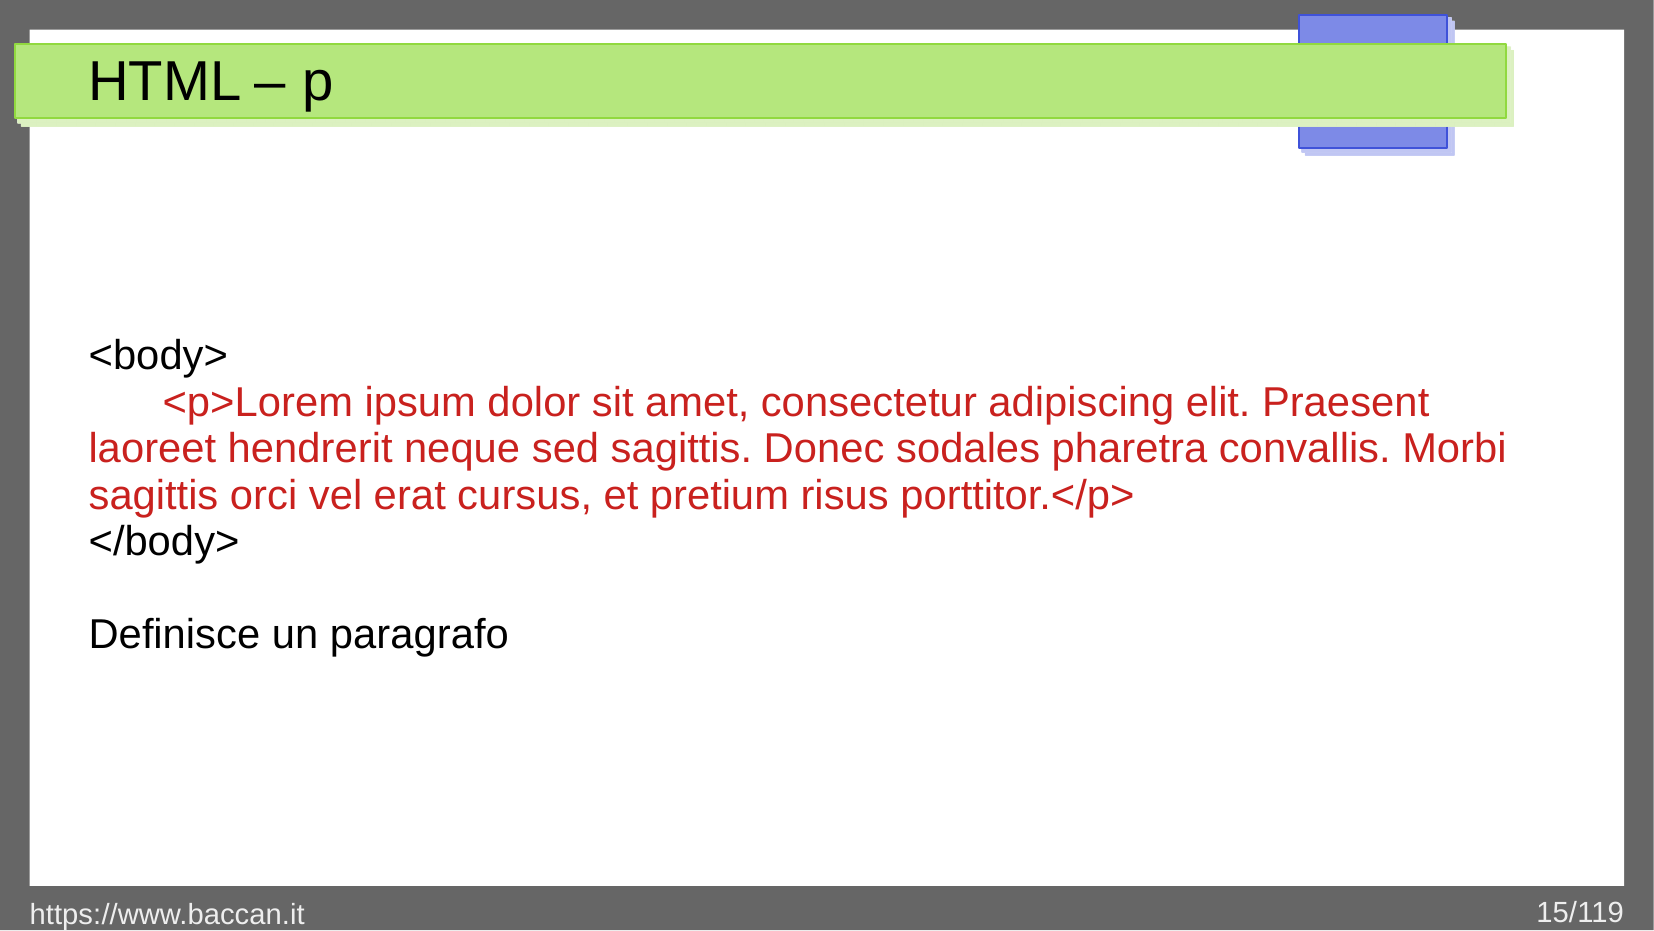

# HTML – p
<body>
	<p>Lorem ipsum dolor sit amet, consectetur adipiscing elit. Praesent laoreet hendrerit neque sed sagittis. Donec sodales pharetra convallis. Morbi sagittis orci vel erat cursus, et pretium risus porttitor.</p>
</body>
Definisce un paragrafo
15
https://www.baccan.it